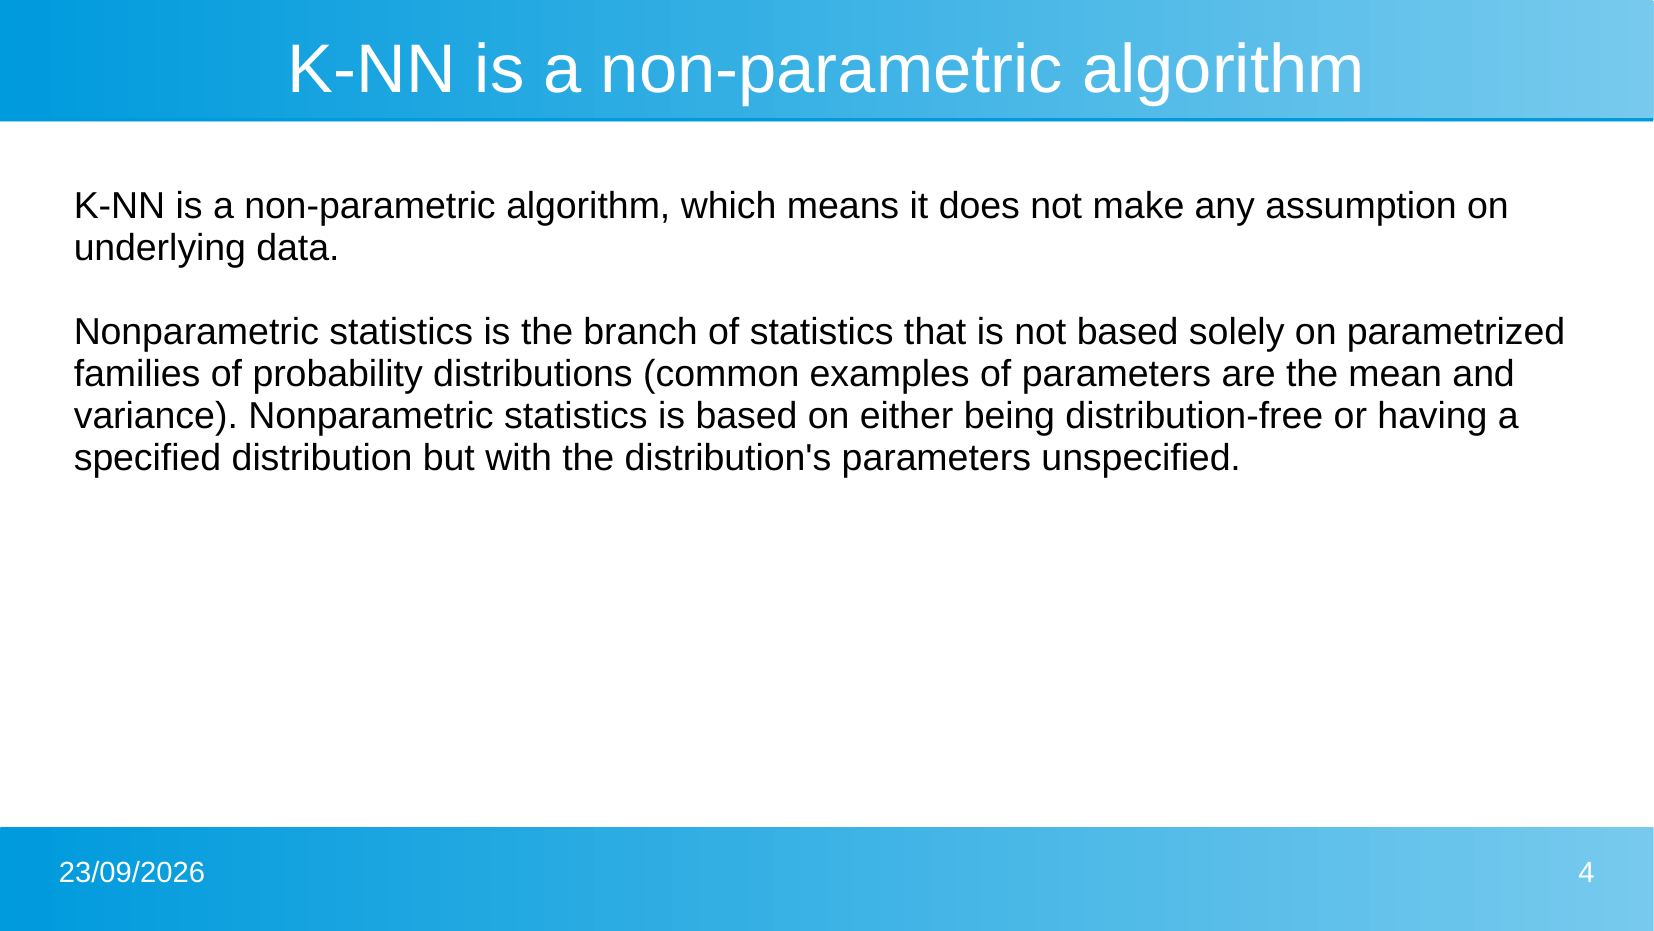

# K-NN is a non-parametric algorithm
K-NN is a non-parametric algorithm, which means it does not make any assumption on underlying data.
Nonparametric statistics is the branch of statistics that is not based solely on parametrized families of probability distributions (common examples of parameters are the mean and variance). Nonparametric statistics is based on either being distribution-free or having a specified distribution but with the distribution's parameters unspecified.
4